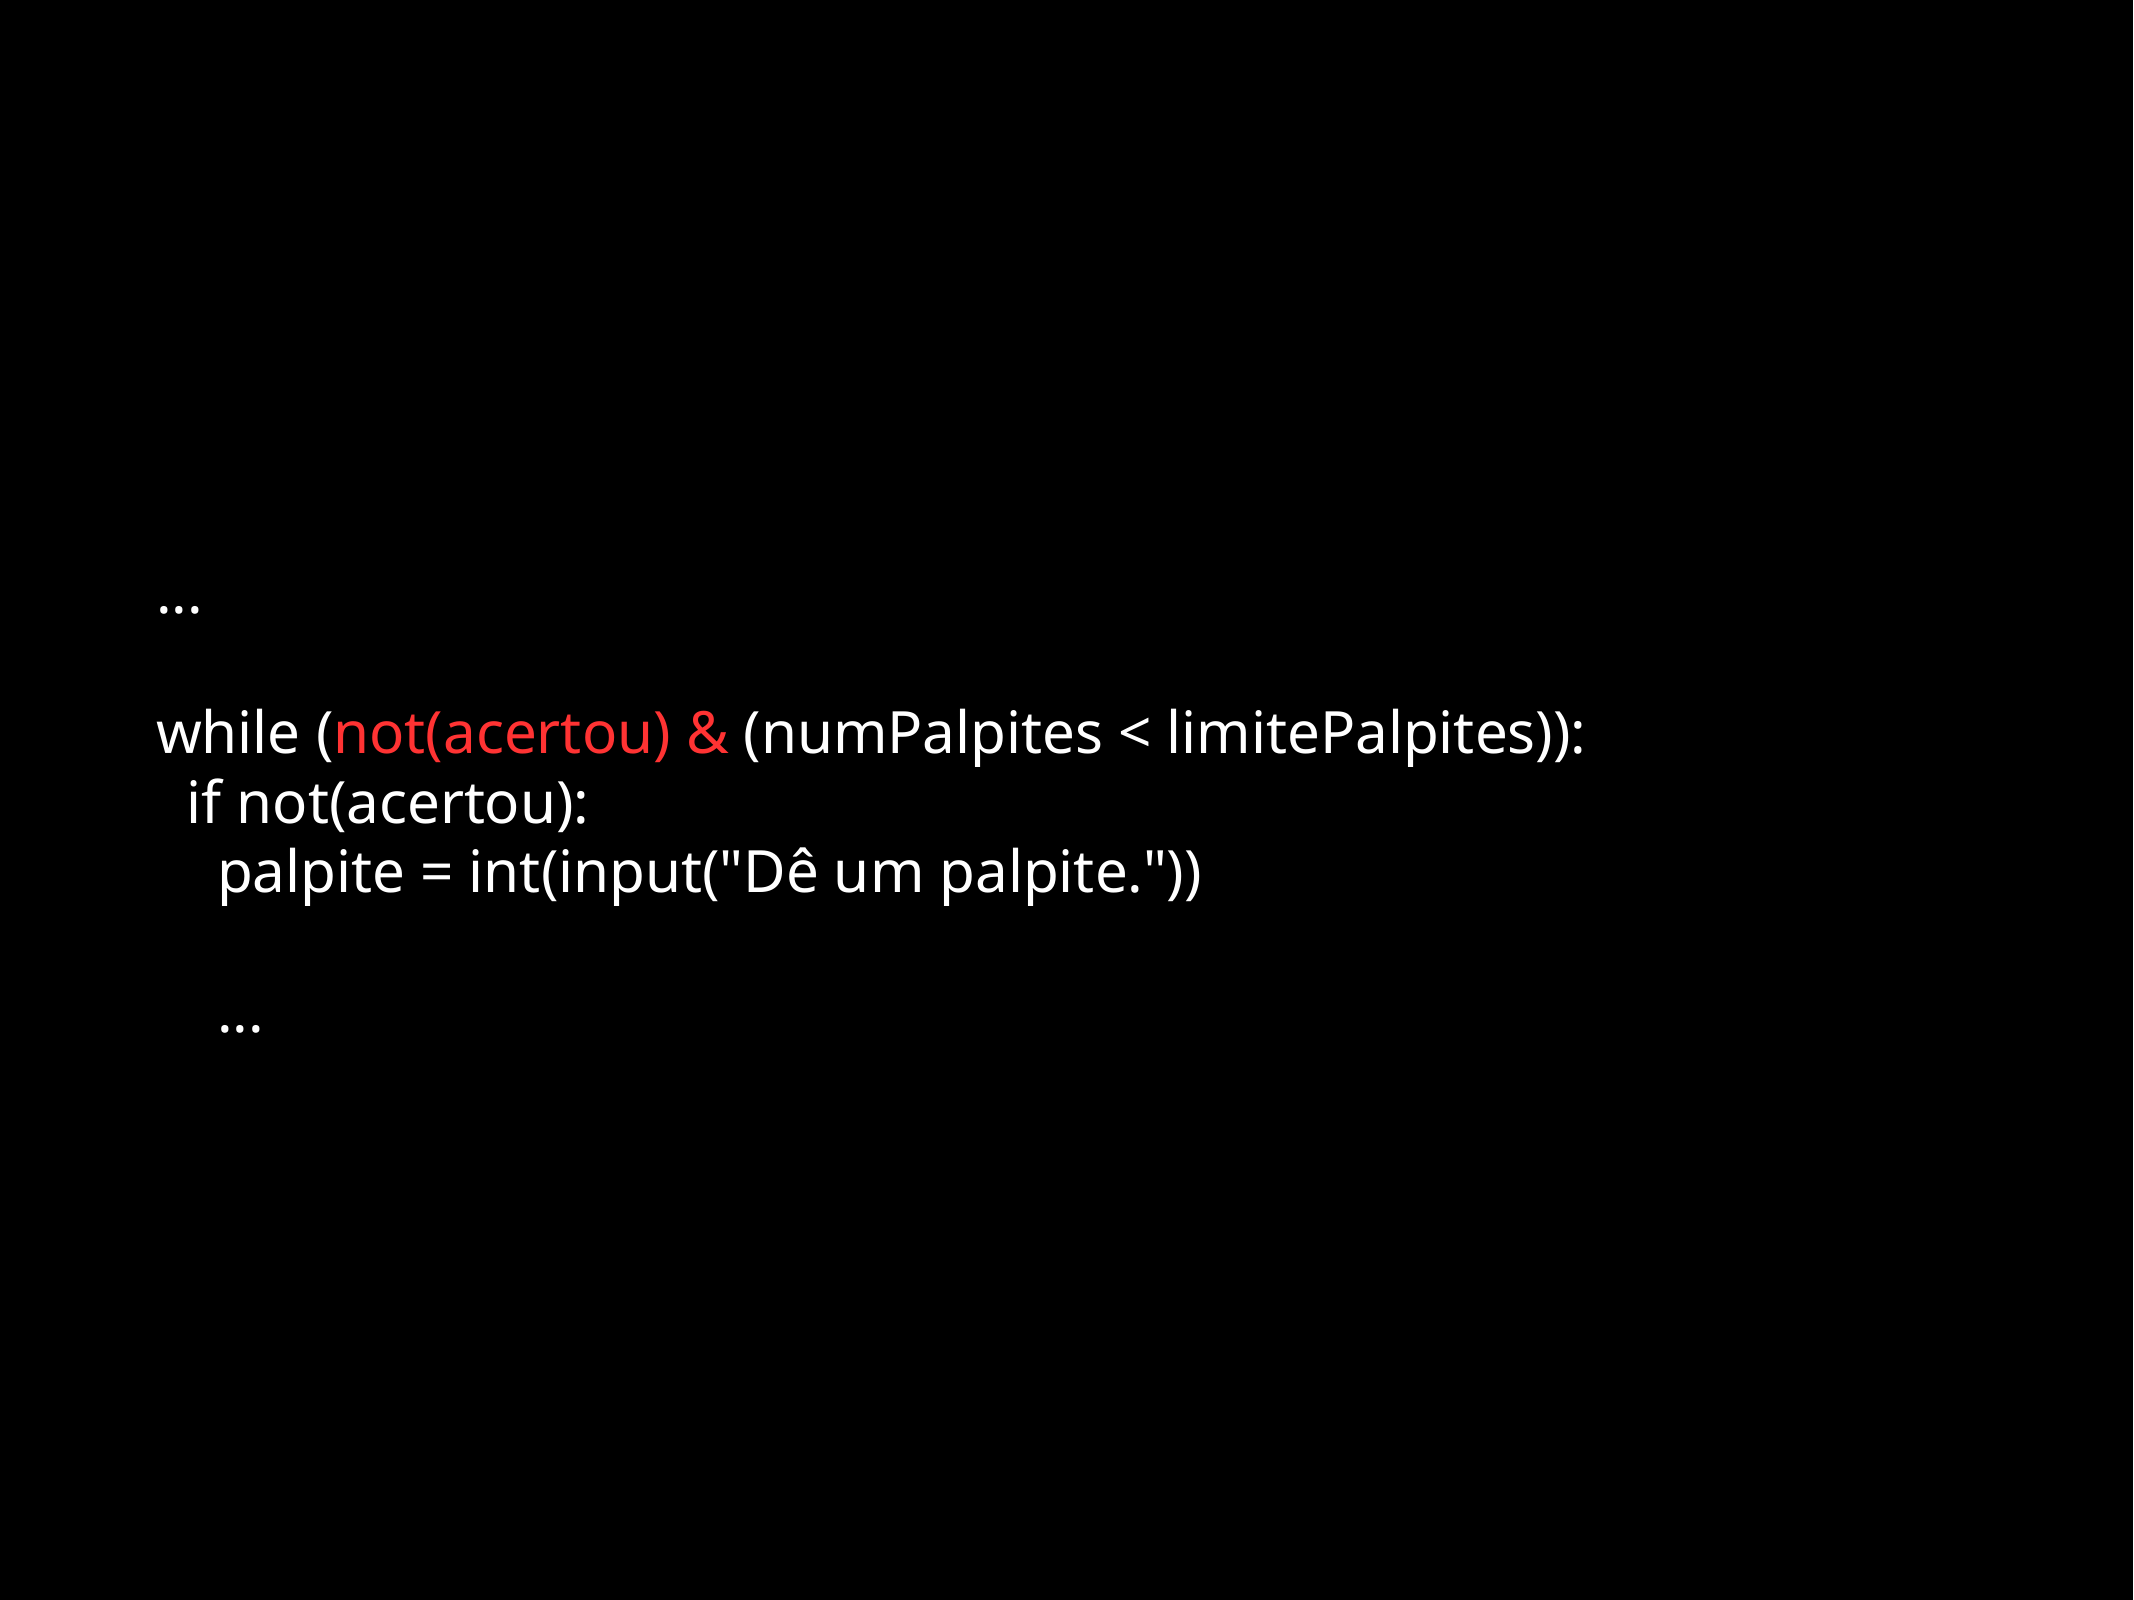

# ...
while (not(acertou) & (numPalpites < limitePalpites)):
 if not(acertou):
 palpite = int(input("Dê um palpite."))
 ...